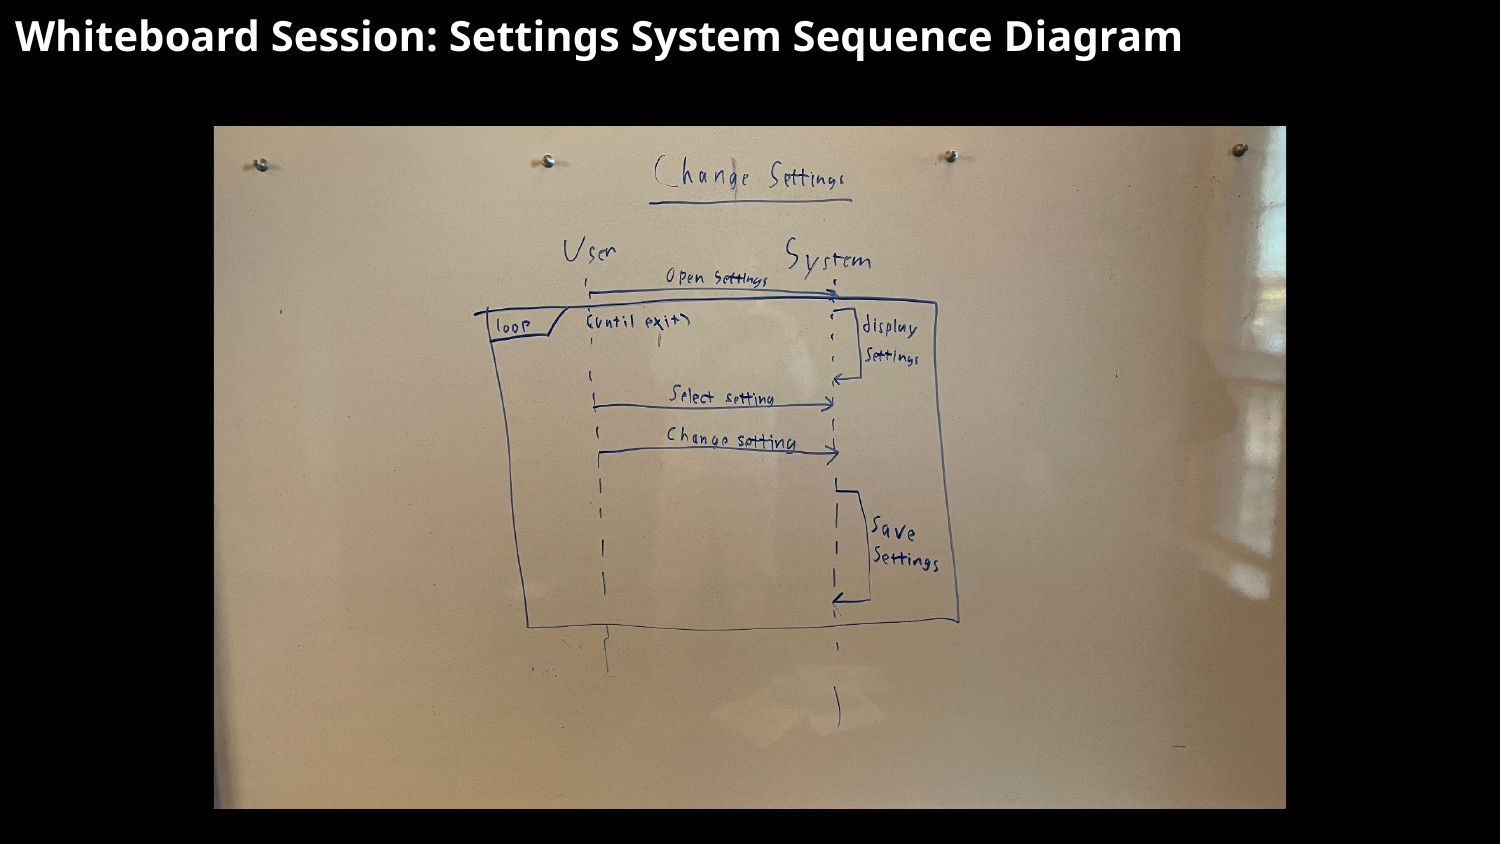

# Whiteboard Session: Settings System Sequence Diagram